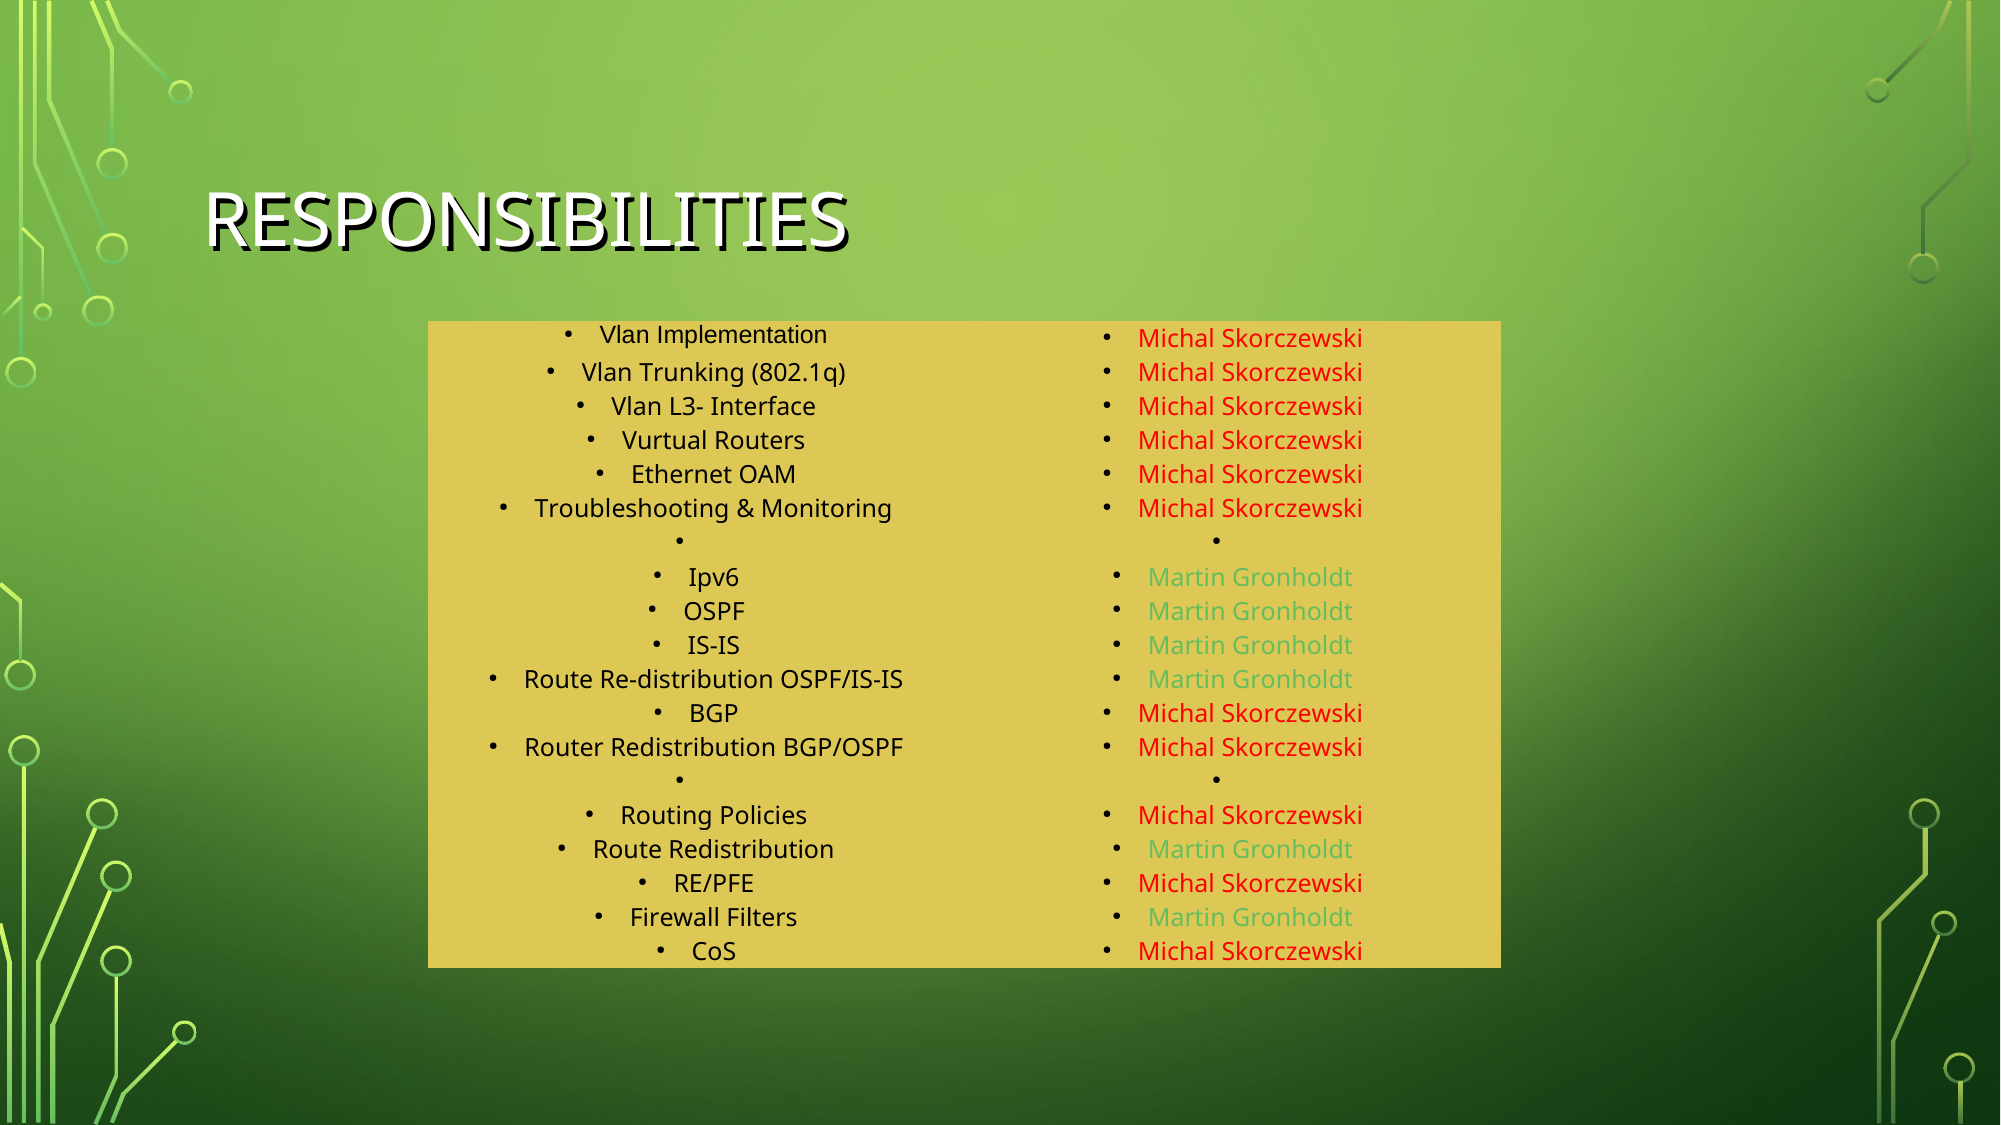

# responsibilities
| Vlan Implementation | Michal Skorczewski |
| --- | --- |
| Vlan Trunking (802.1q) | Michal Skorczewski |
| Vlan L3- Interface | Michal Skorczewski |
| Vurtual Routers | Michal Skorczewski |
| Ethernet OAM | Michal Skorczewski |
| Troubleshooting & Monitoring | Michal Skorczewski |
| | |
| Ipv6 | Martin Gronholdt |
| OSPF | Martin Gronholdt |
| IS-IS | Martin Gronholdt |
| Route Re-distribution OSPF/IS-IS | Martin Gronholdt |
| BGP | Michal Skorczewski |
| Router Redistribution BGP/OSPF | Michal Skorczewski |
| | |
| Routing Policies | Michal Skorczewski |
| Route Redistribution | Martin Gronholdt |
| RE/PFE | Michal Skorczewski |
| Firewall Filters | Martin Gronholdt |
| CoS | Michal Skorczewski |